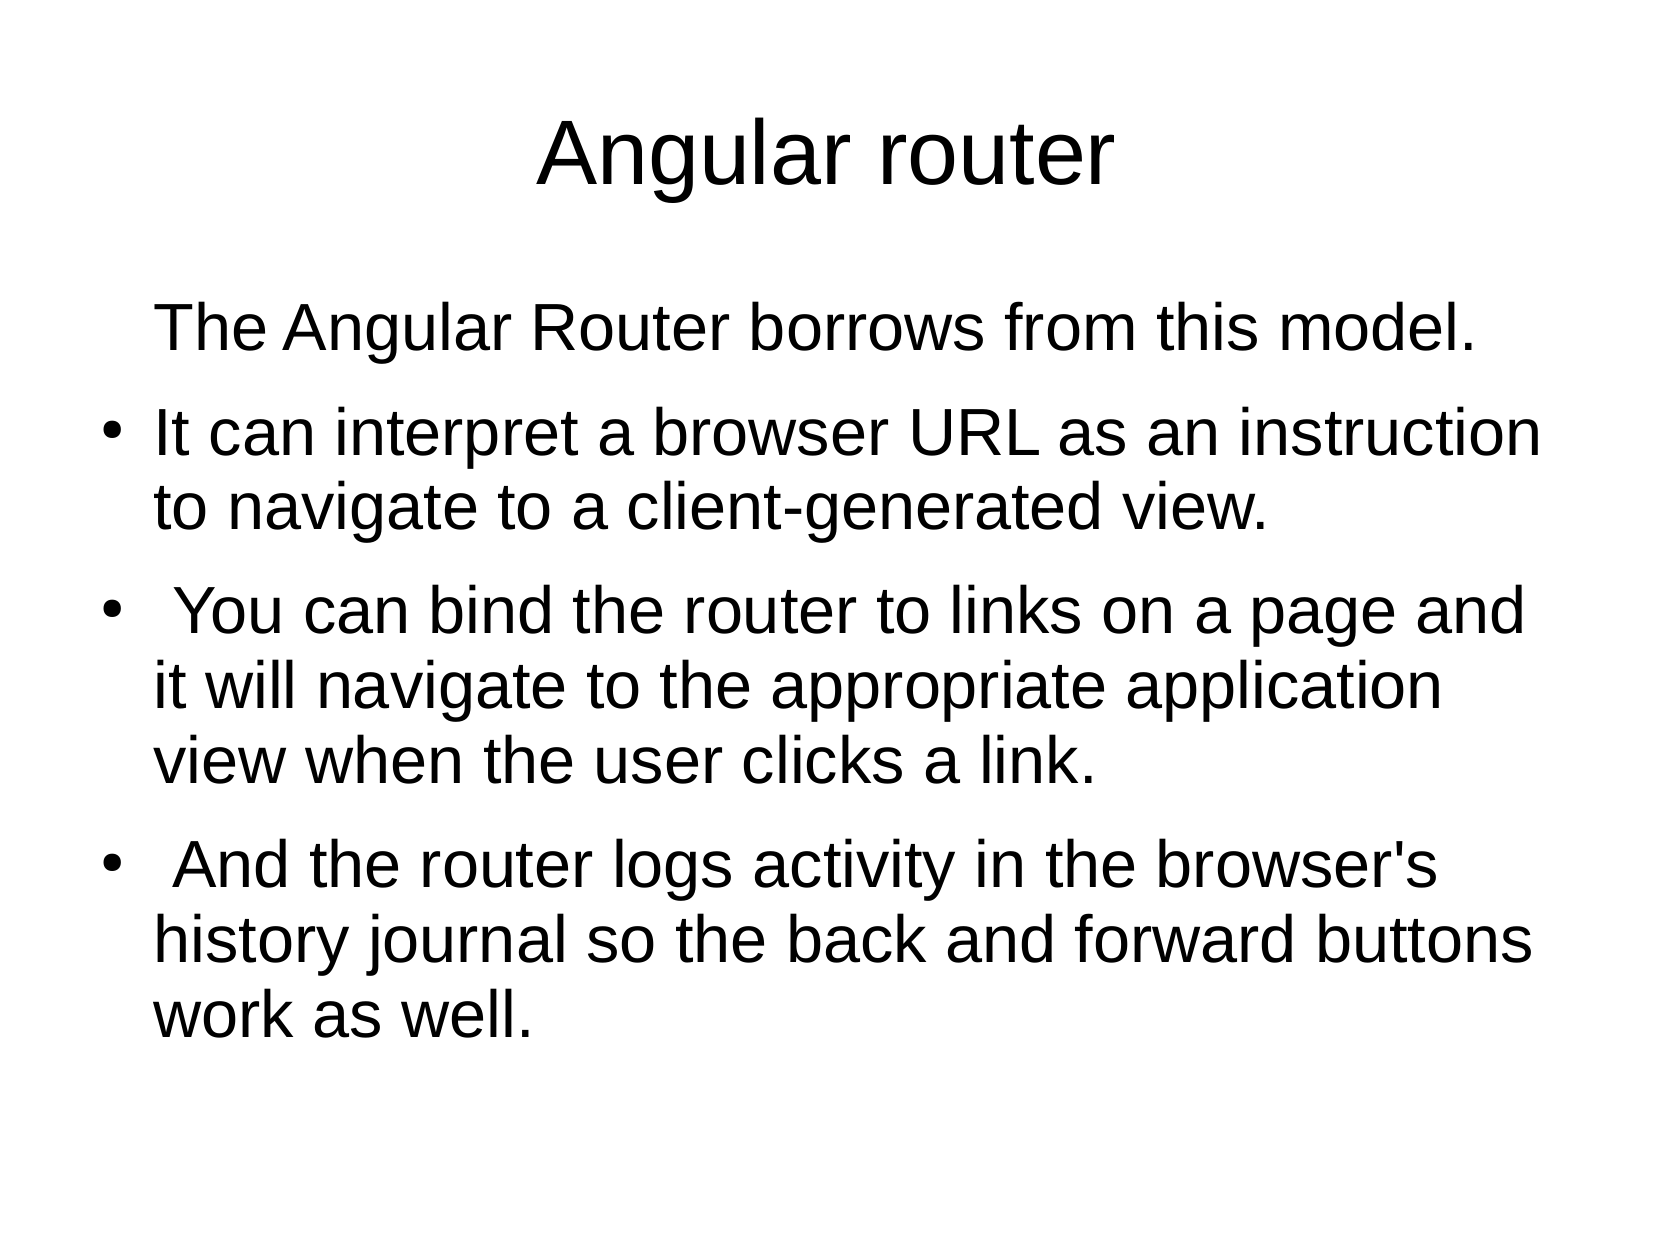

# Angular router
The Angular Router borrows from this model.
It can interpret a browser URL as an instruction to navigate to a client-generated view.
 You can bind the router to links on a page and it will navigate to the appropriate application view when the user clicks a link.
 And the router logs activity in the browser's history journal so the back and forward buttons work as well.